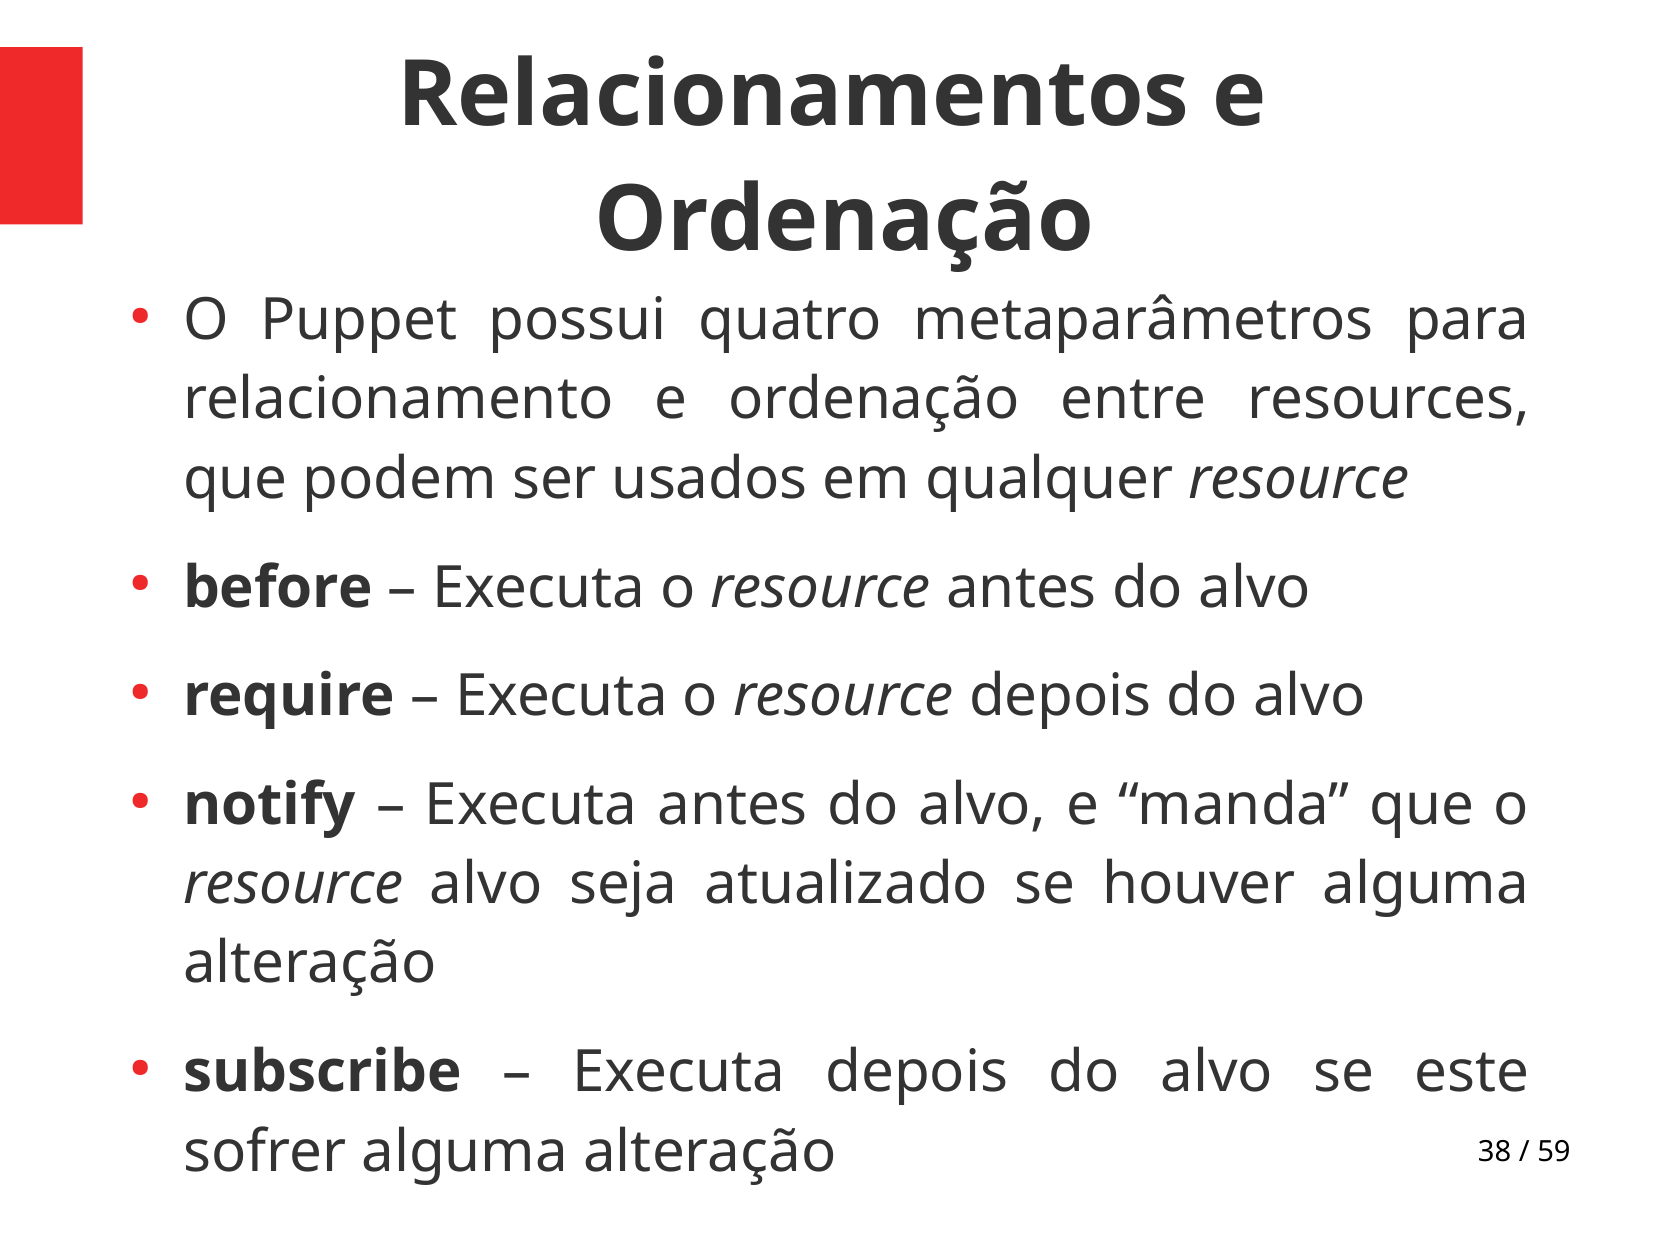

# Relacionamentos e Ordenação
O Puppet possui quatro metaparâmetros para relacionamento e ordenação entre resources, que podem ser usados em qualquer resource
before – Executa o resource antes do alvo
require – Executa o resource depois do alvo
notify – Executa antes do alvo, e “manda” que o resource alvo seja atualizado se houver alguma alteração
subscribe – Executa depois do alvo se este sofrer alguma alteração
38